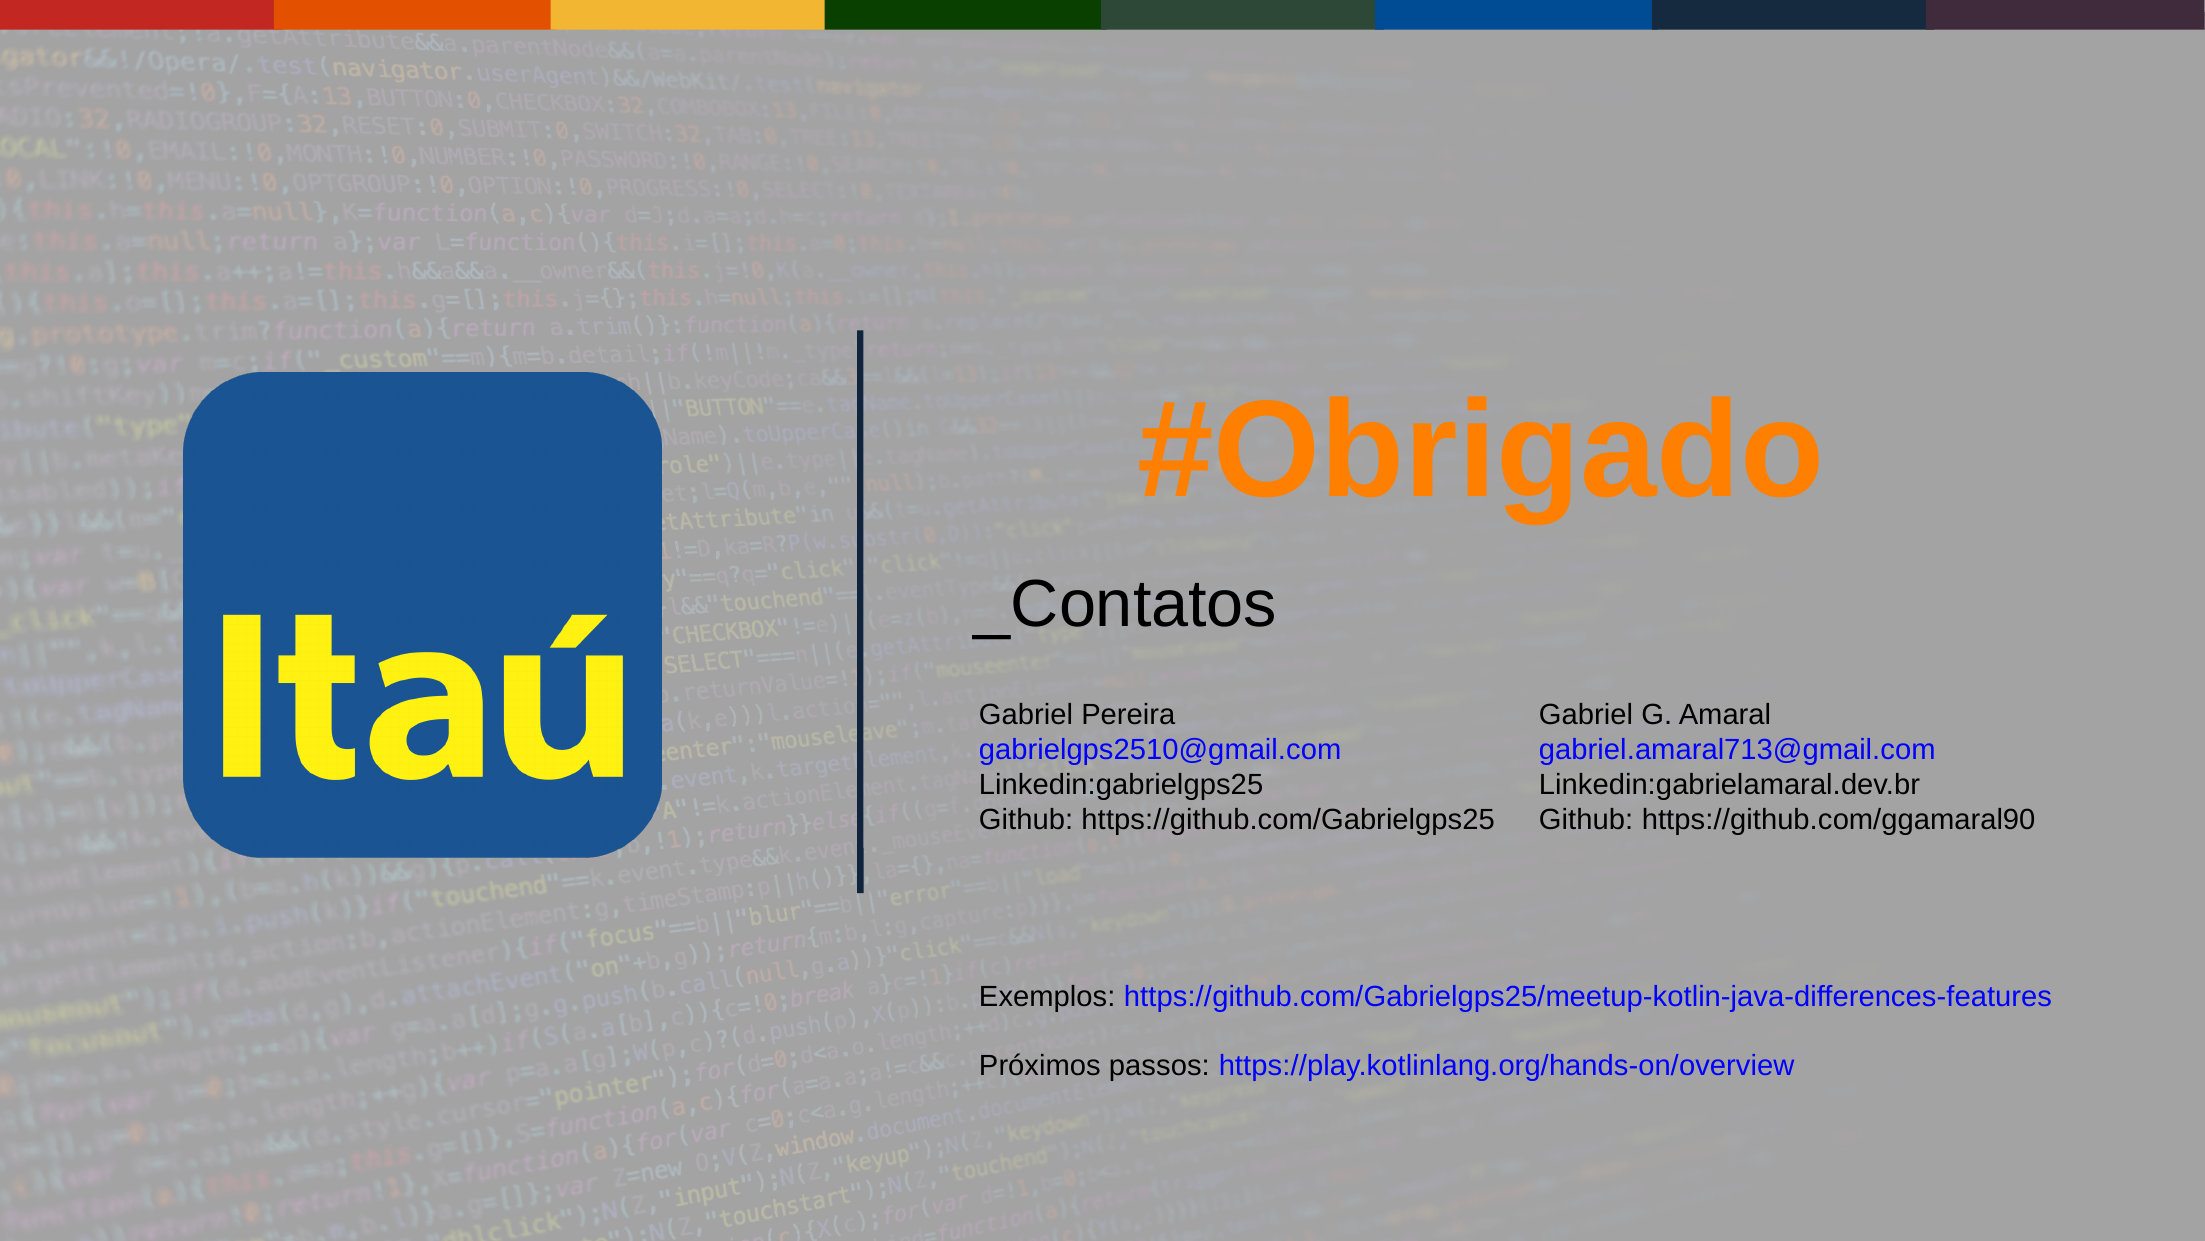

#Obrigado
_Contatos
Gabriel Pereira
gabrielgps2510@gmail.com
Linkedin:gabrielgps25
Github: https://github.com/Gabrielgps25
Gabriel G. Amaral
gabriel.amaral713@gmail.com
Linkedin:gabrielamaral.dev.br
Github: https://github.com/ggamaral90
Exemplos: https://github.com/Gabrielgps25/meetup-kotlin-java-differences-features
Próximos passos: https://play.kotlinlang.org/hands-on/overview